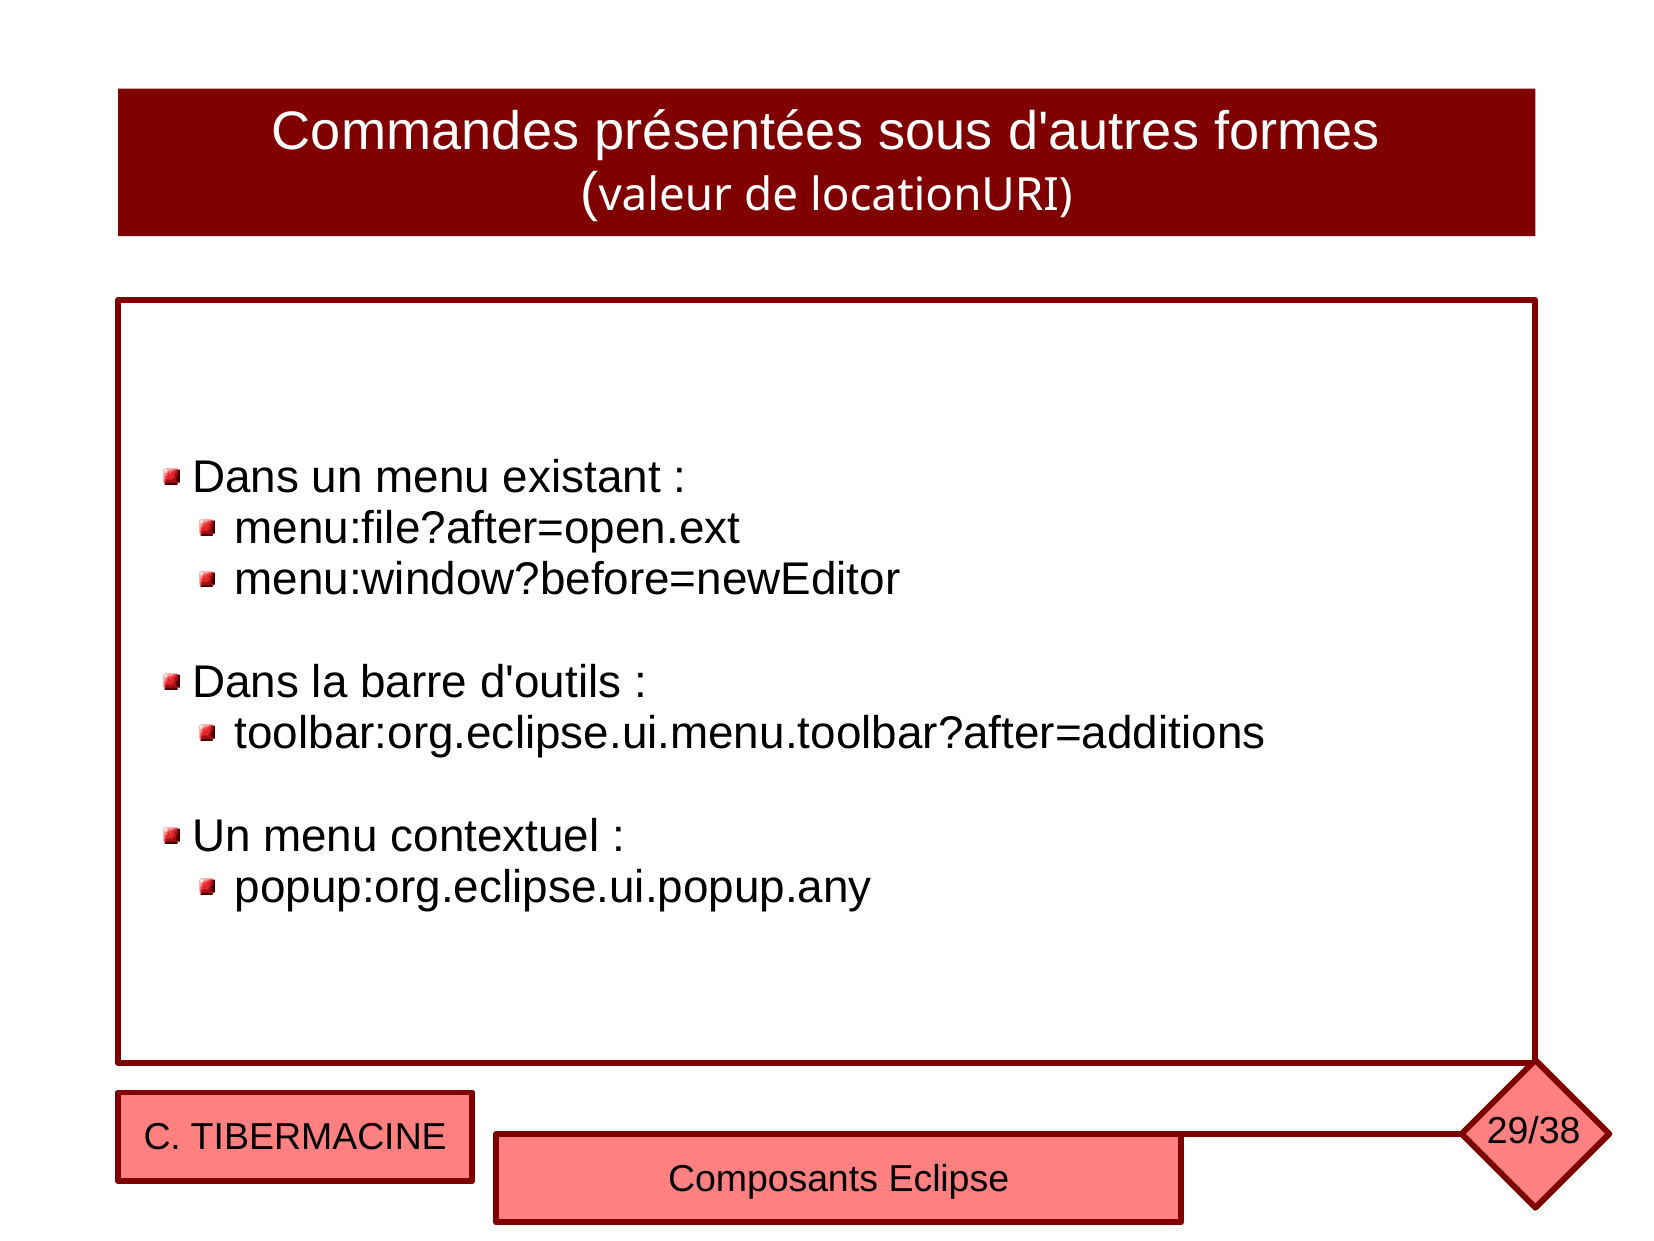

Commandes présentées sous d'autres formes
(valeur de locationURI)
 Dans un menu existant :
menu:file?after=open.ext
menu:window?before=newEditor
 Dans la barre d'outils :
toolbar:org.eclipse.ui.menu.toolbar?after=additions
 Un menu contextuel :
popup:org.eclipse.ui.popup.any
C. TIBERMACINE
Composants Eclipse